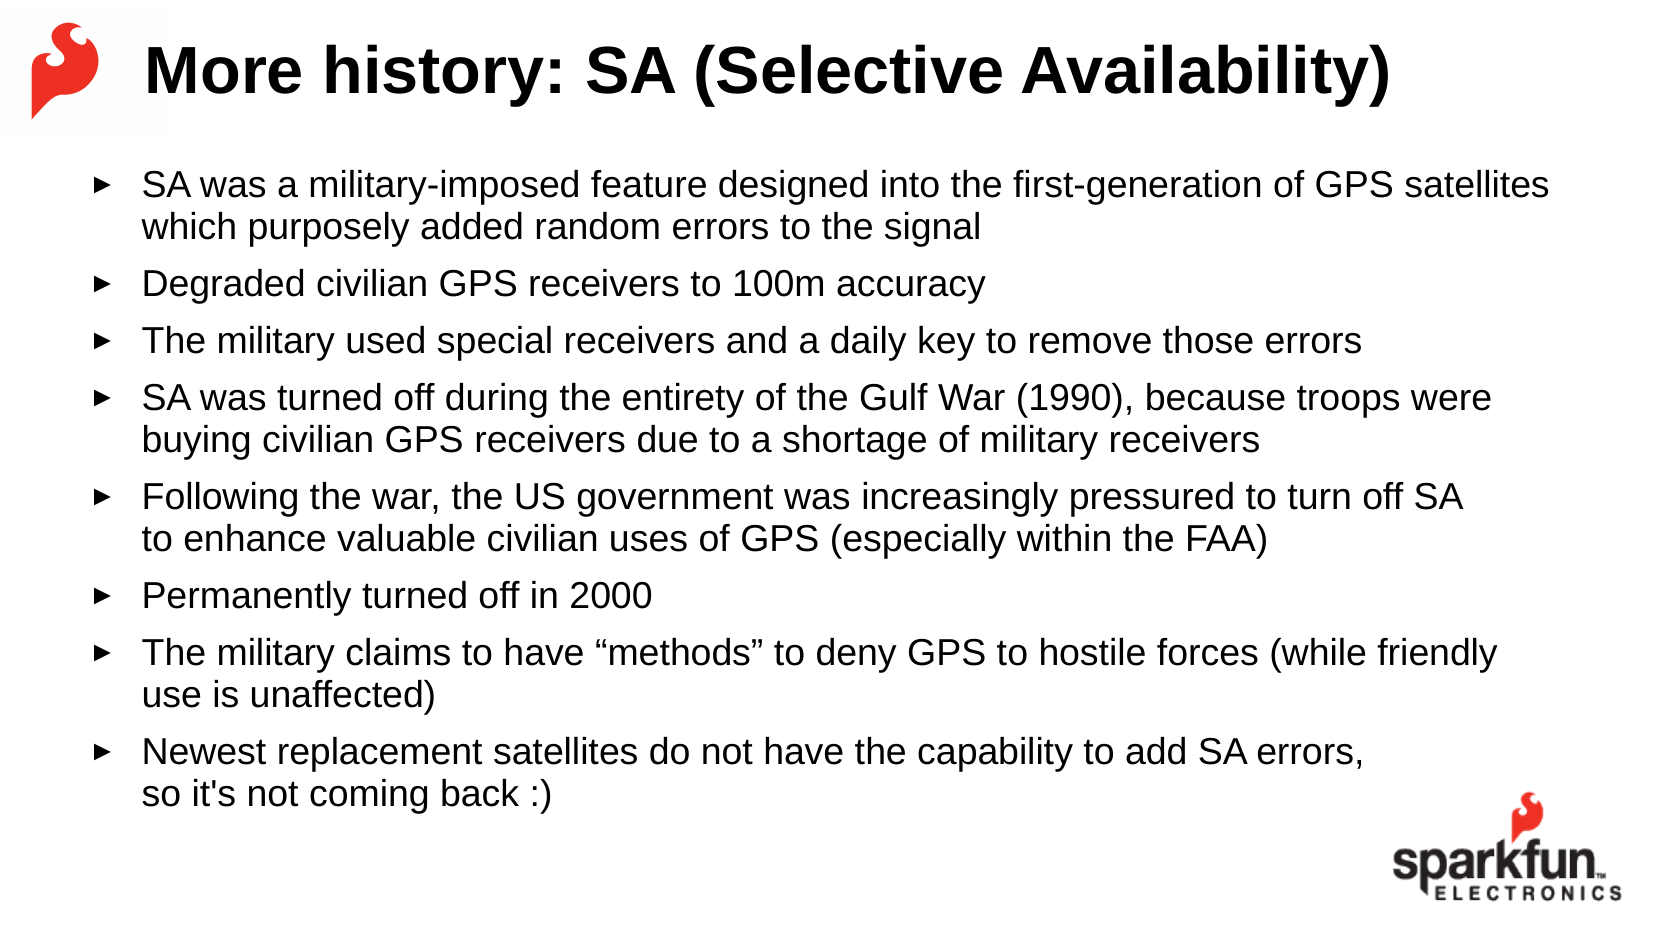

# More history: SA (Selective Availability)
SA was a military-imposed feature designed into the first-generation of GPS satellites which purposely added random errors to the signal
Degraded civilian GPS receivers to 100m accuracy
The military used special receivers and a daily key to remove those errors
SA was turned off during the entirety of the Gulf War (1990), because troops were buying civilian GPS receivers due to a shortage of military receivers
Following the war, the US government was increasingly pressured to turn off SA
to enhance valuable civilian uses of GPS (especially within the FAA)
Permanently turned off in 2000
The military claims to have “methods” to deny GPS to hostile forces (while friendly use is unaffected)
Newest replacement satellites do not have the capability to add SA errors,
so it's not coming back :)